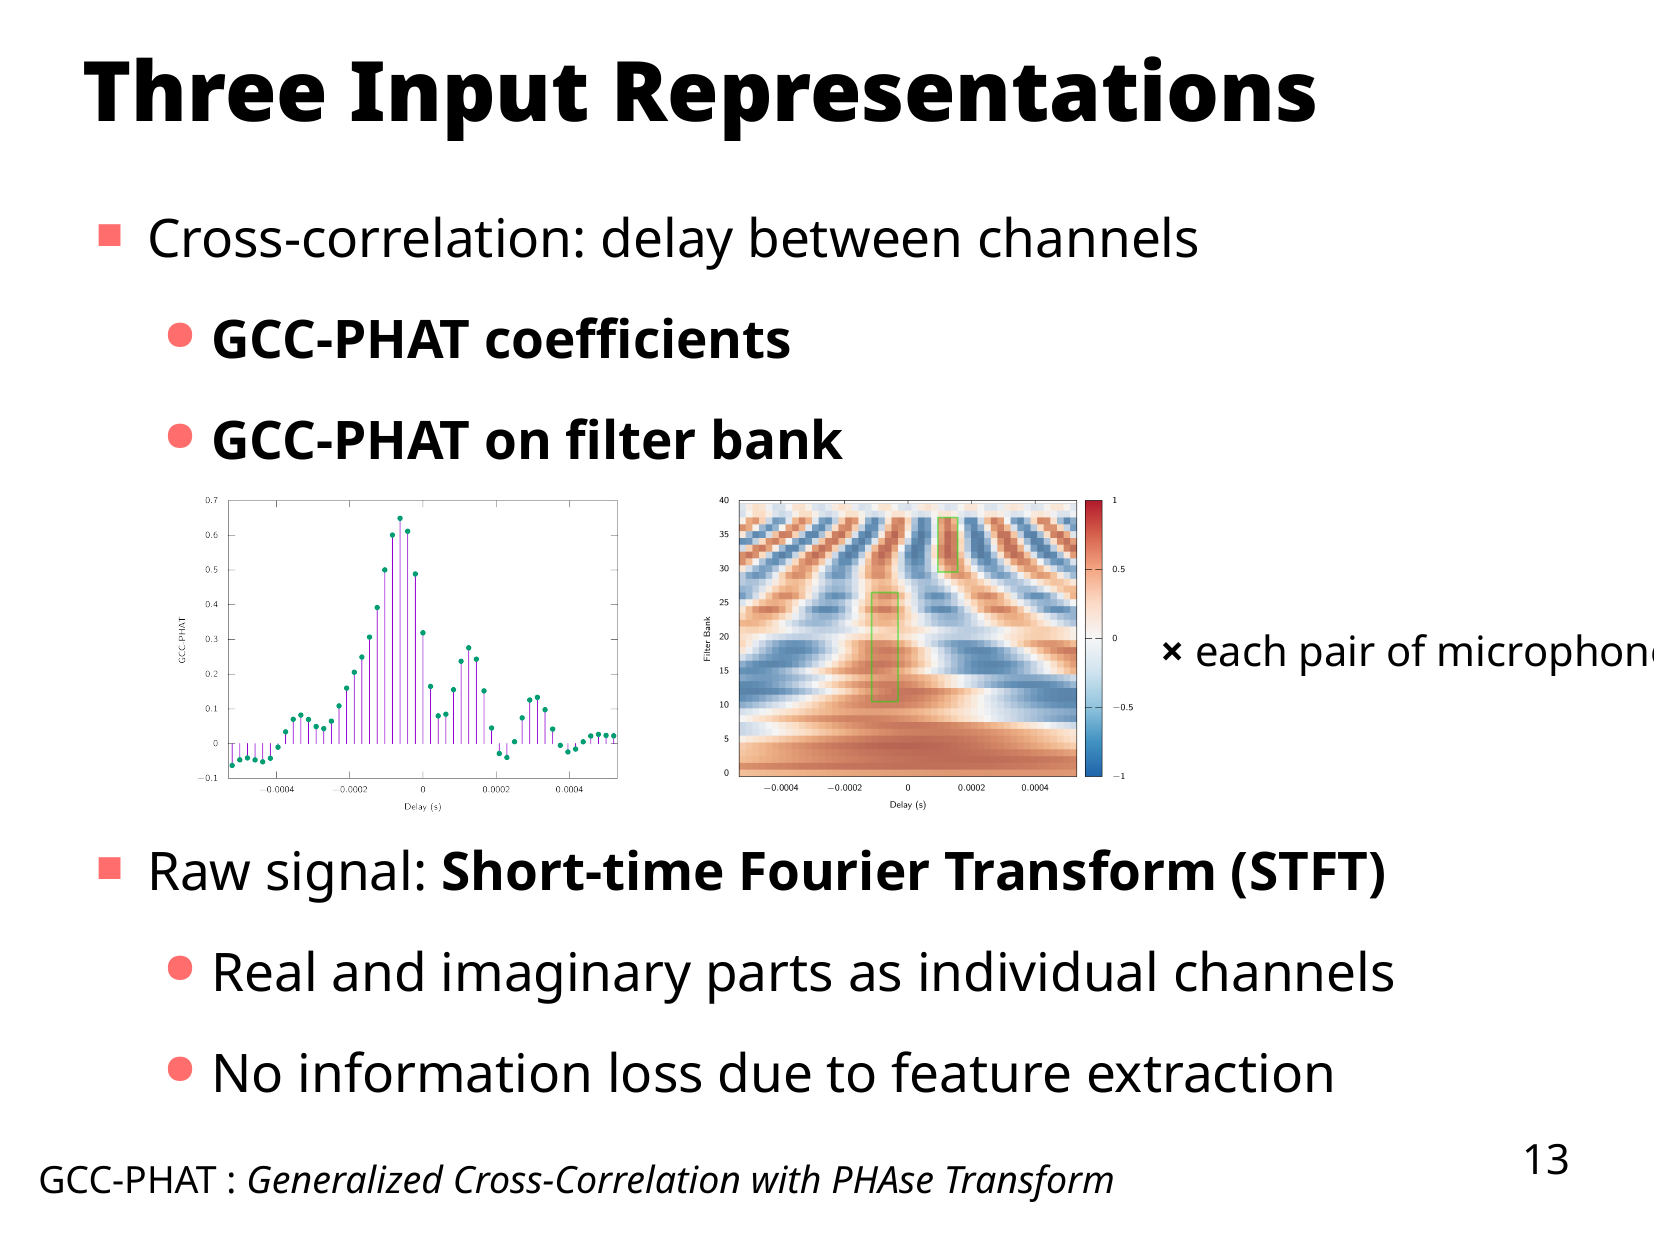

# Three Input Representations
Cross-correlation: delay between channels
GCC-PHAT coefficients
GCC-PHAT on filter bank
Raw signal: Short-time Fourier Transform (STFT)
Real and imaginary parts as individual channels
No information loss due to feature extraction
× each pair of microphones
13
GCC-PHAT : Generalized Cross-Correlation with PHAse Transform